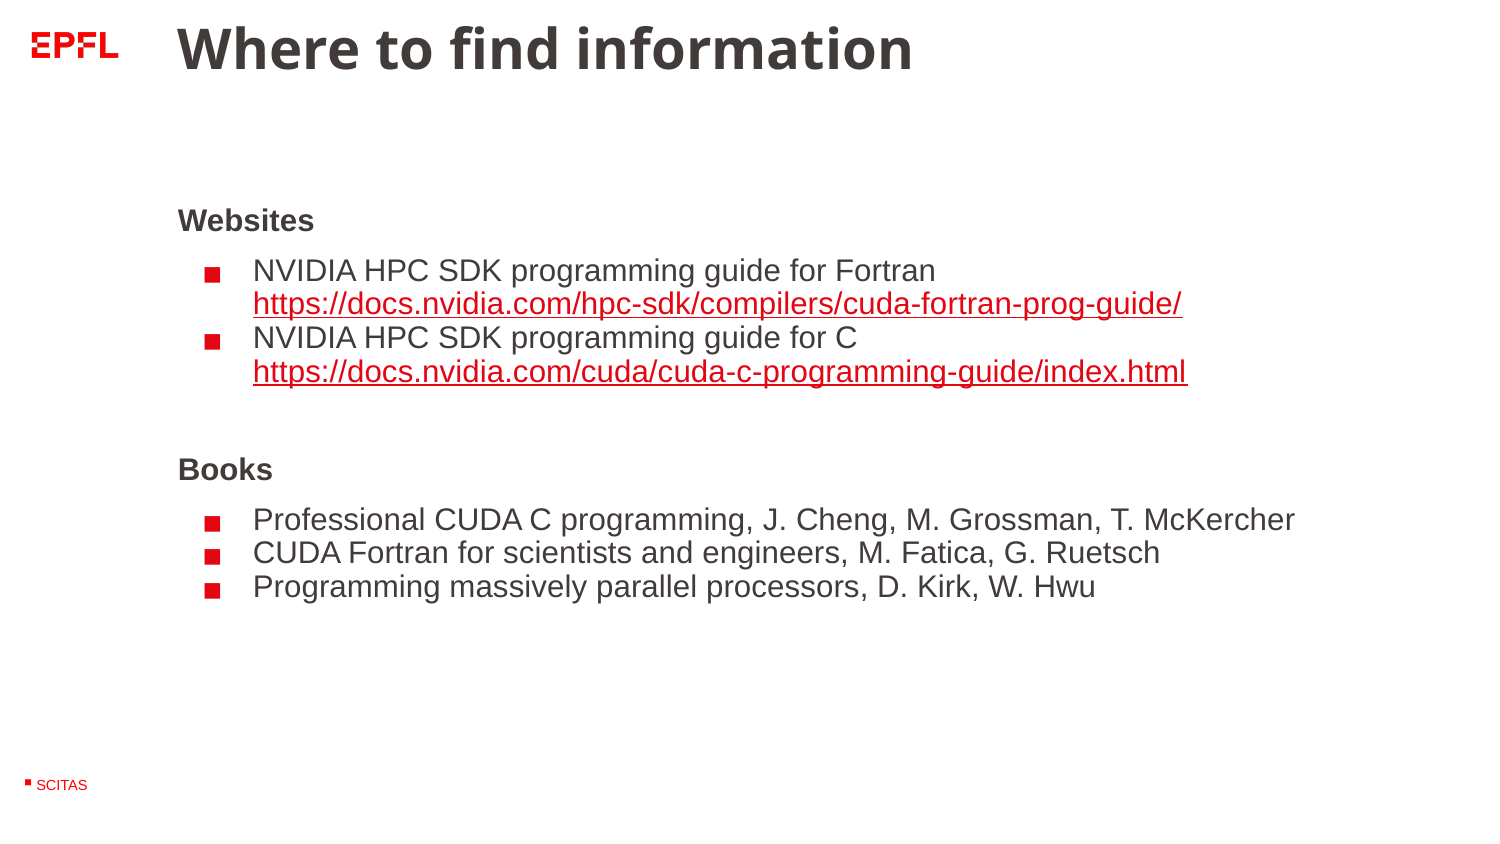

Where to find information
# Websites
NVIDIA HPC SDK programming guide for Fortran
https://docs.nvidia.com/hpc-sdk/compilers/cuda-fortran-prog-guide/
NVIDIA HPC SDK programming guide for C
https://docs.nvidia.com/cuda/cuda-c-programming-guide/index.html
Books
Professional CUDA C programming, J. Cheng, M. Grossman, T. McKercher
CUDA Fortran for scientists and engineers, M. Fatica, G. Ruetsch
Programming massively parallel processors, D. Kirk, W. Hwu